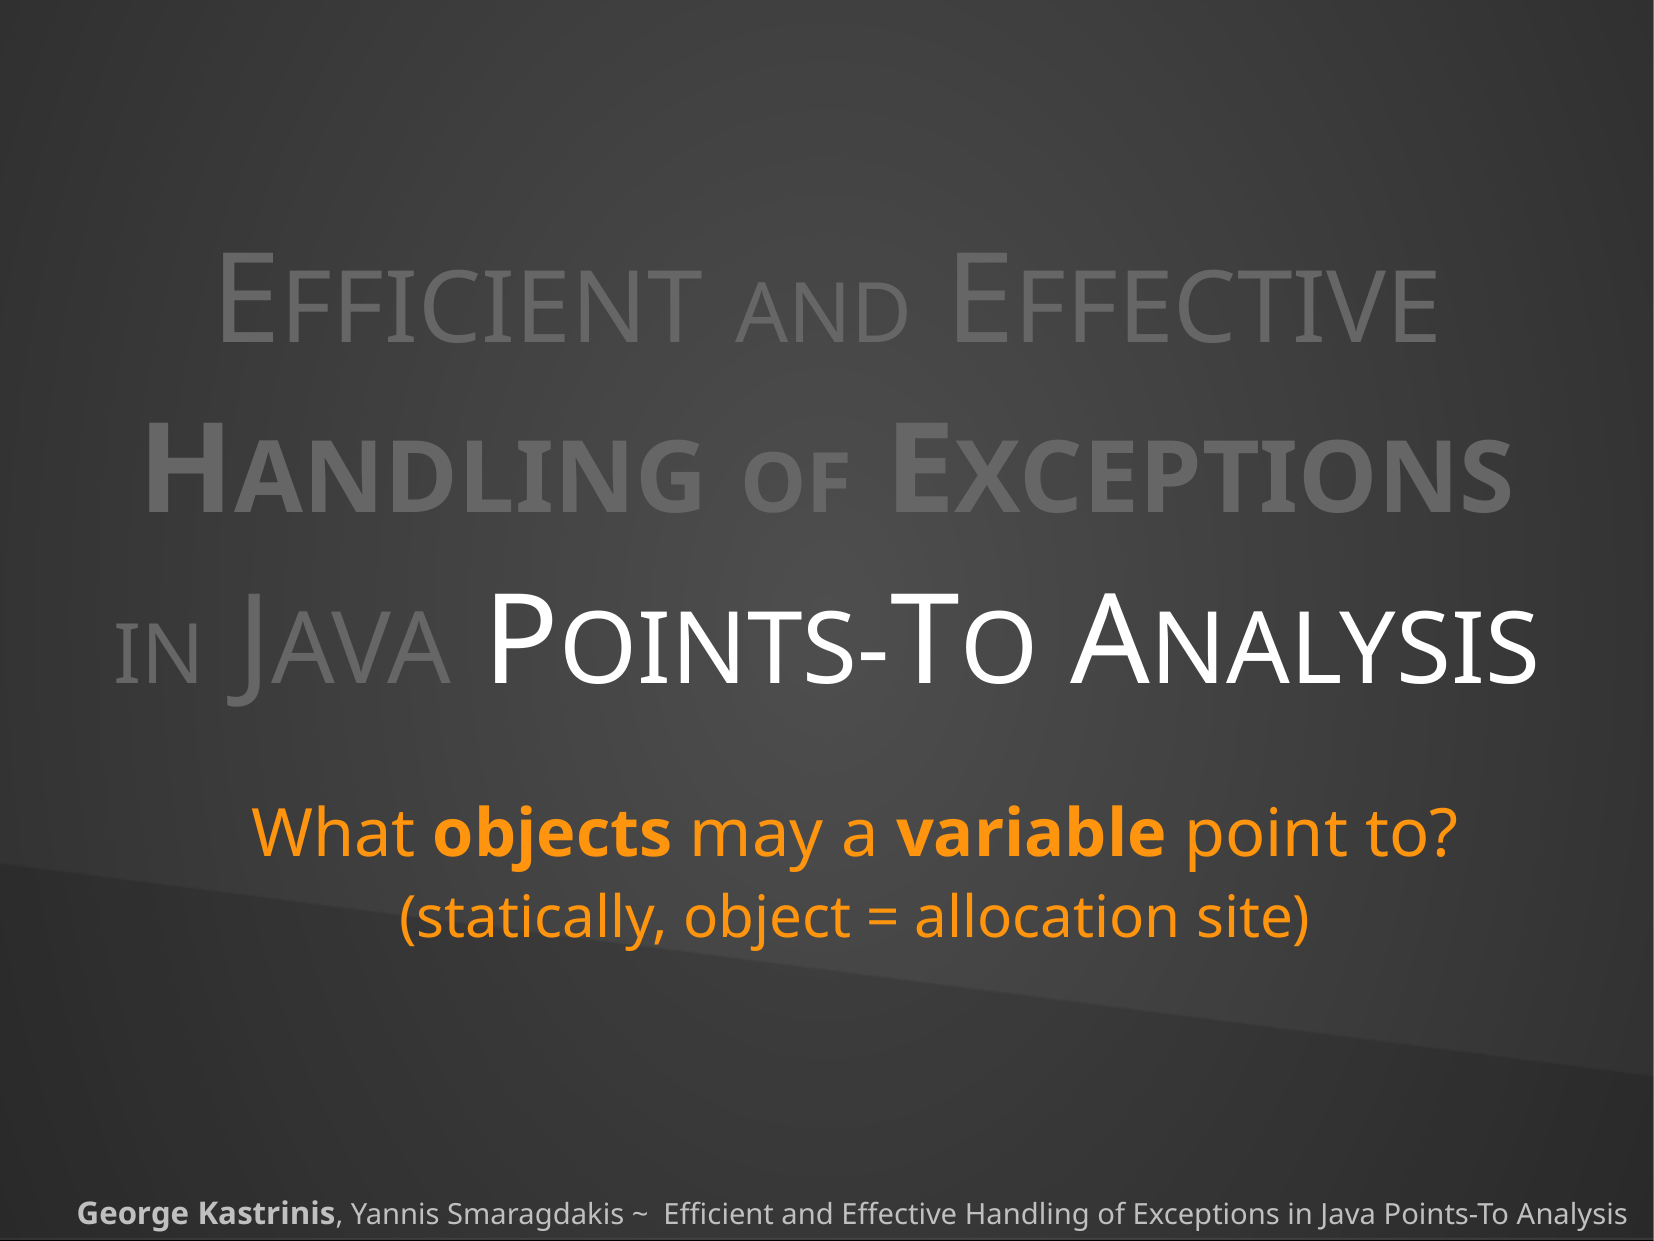

EFFICIENT AND EFFECTIVE
HANDLING OF EXCEPTIONS
IN JAVA POINTS-TO ANALYSIS
What objects may a variable point to?
(statically, object = allocation site)